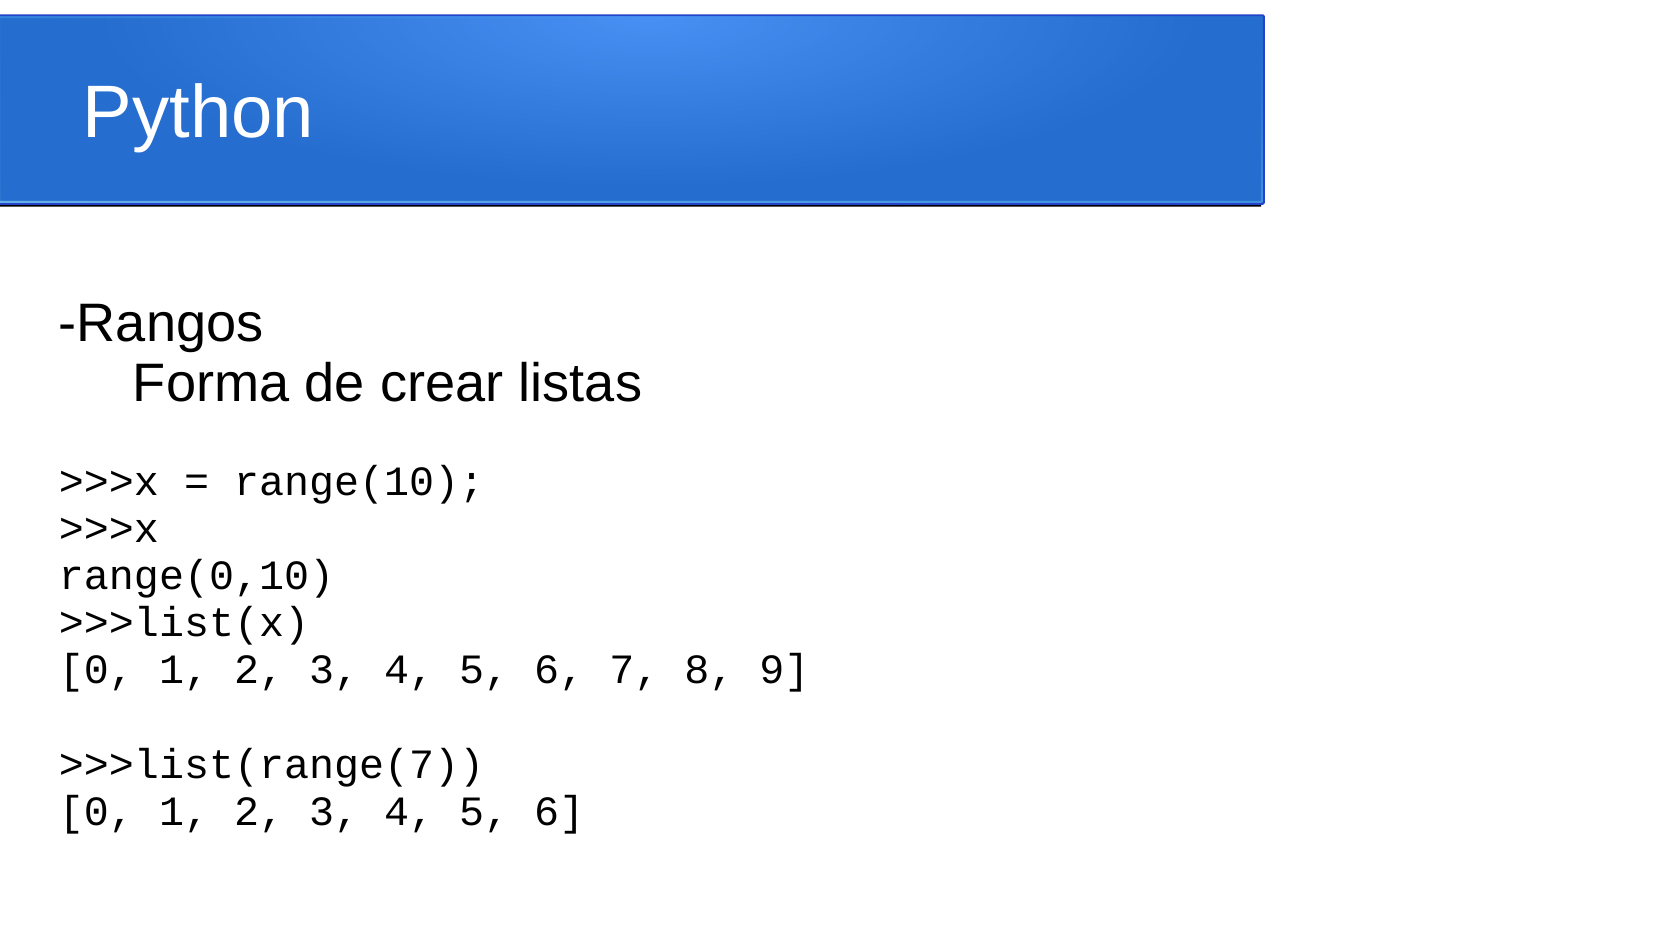

# Python
-Rangos
	Forma de crear listas
>>>x = range(10);
>>>x
range(0,10)
>>>list(x)
[0, 1, 2, 3, 4, 5, 6, 7, 8, 9]
>>>list(range(7))
[0, 1, 2, 3, 4, 5, 6]